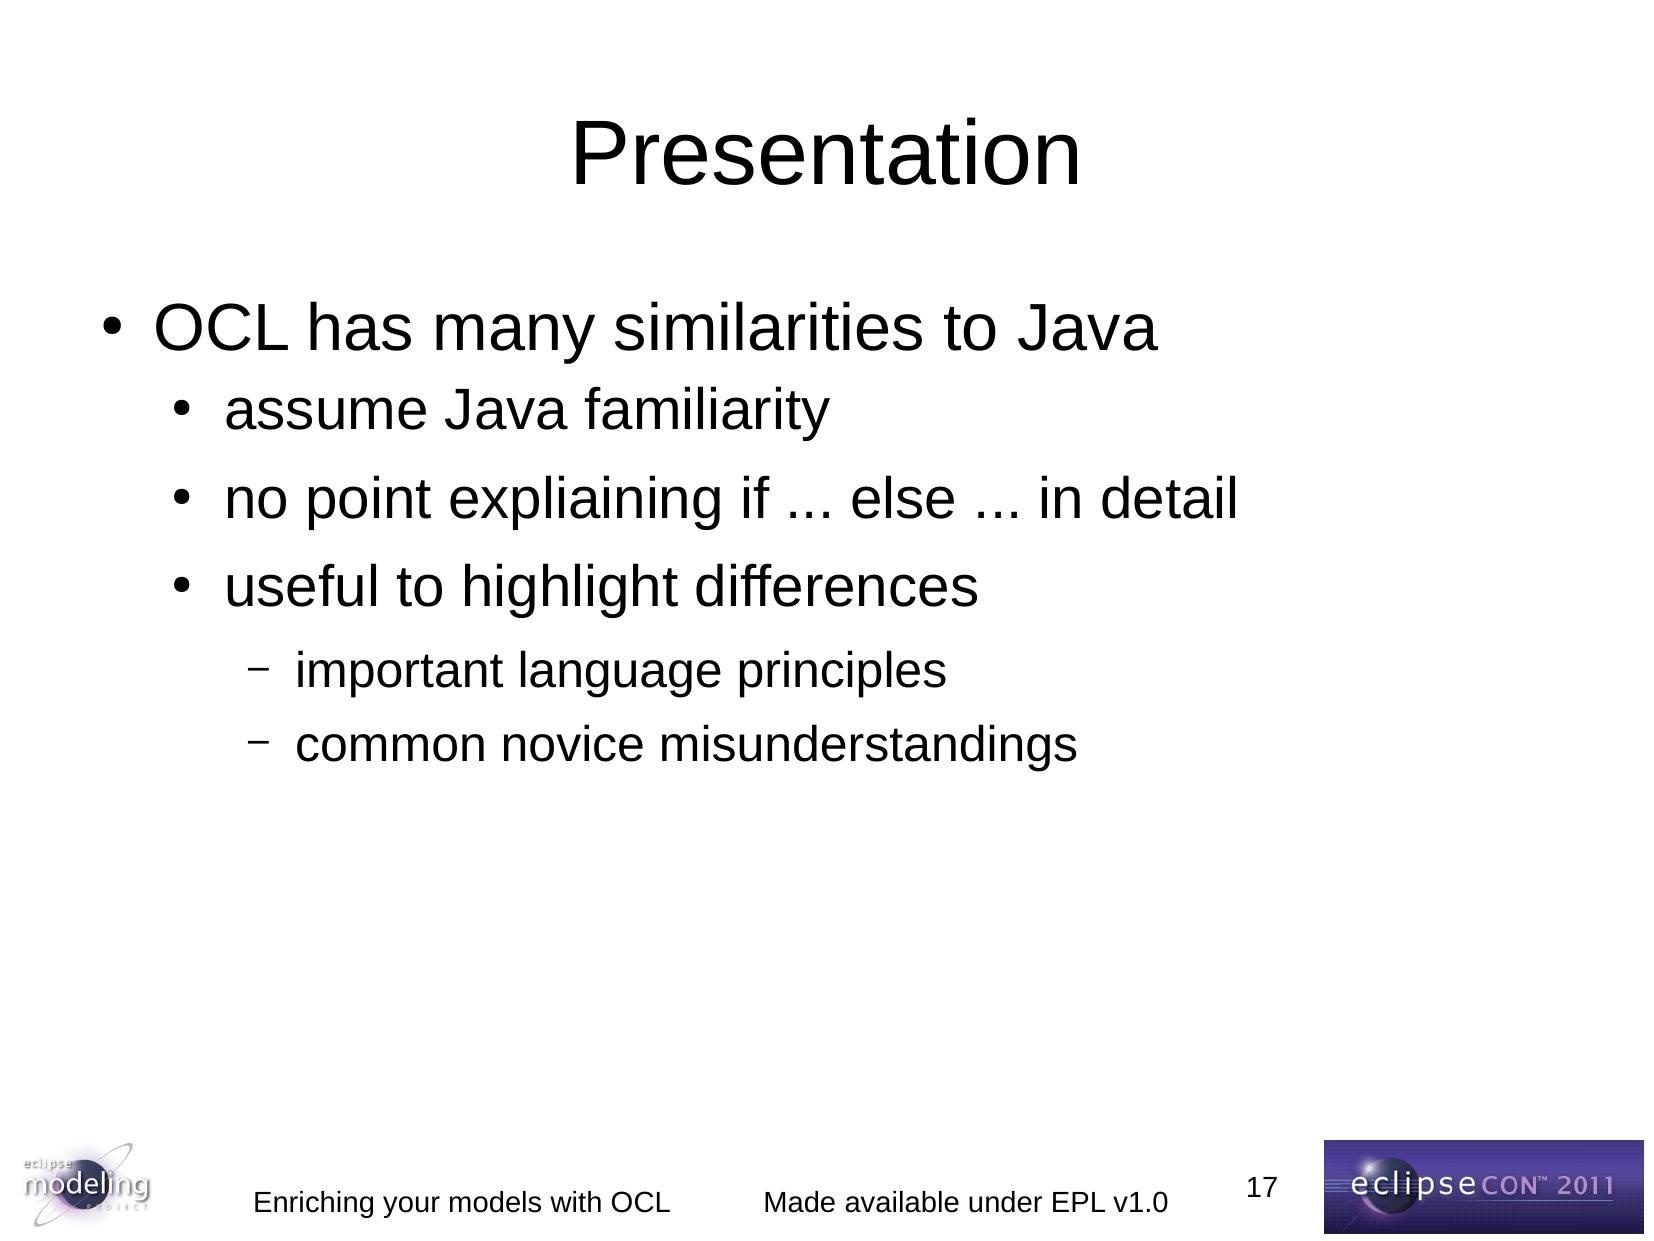

# Presentation
OCL has many similarities to Java
assume Java familiarity
no point expliaining if ... else ... in detail
useful to highlight differences
important language principles
common novice misunderstandings
17
Enriching your models with OCL